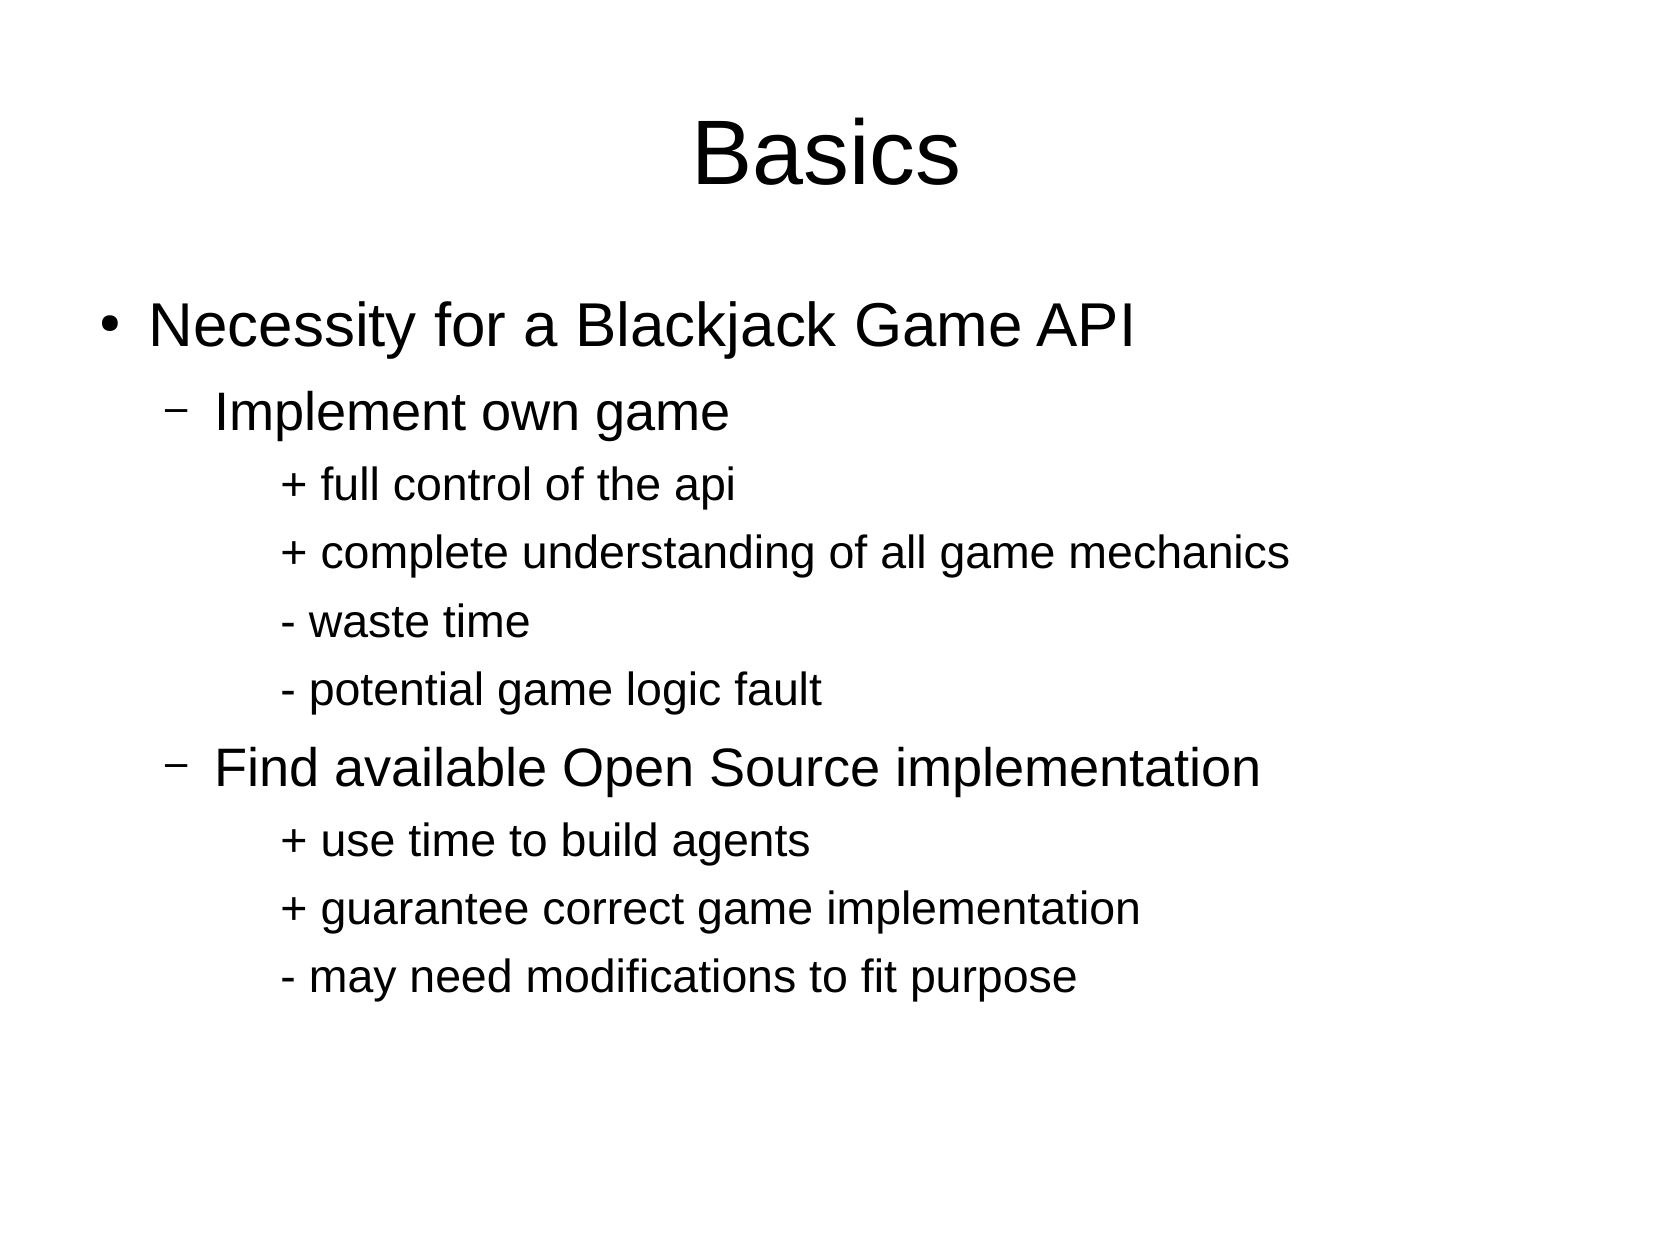

# Basics
Necessity for a Blackjack Game API
Implement own game
+ full control of the api
+ complete understanding of all game mechanics
- waste time
- potential game logic fault
Find available Open Source implementation
+ use time to build agents
+ guarantee correct game implementation
- may need modifications to fit purpose